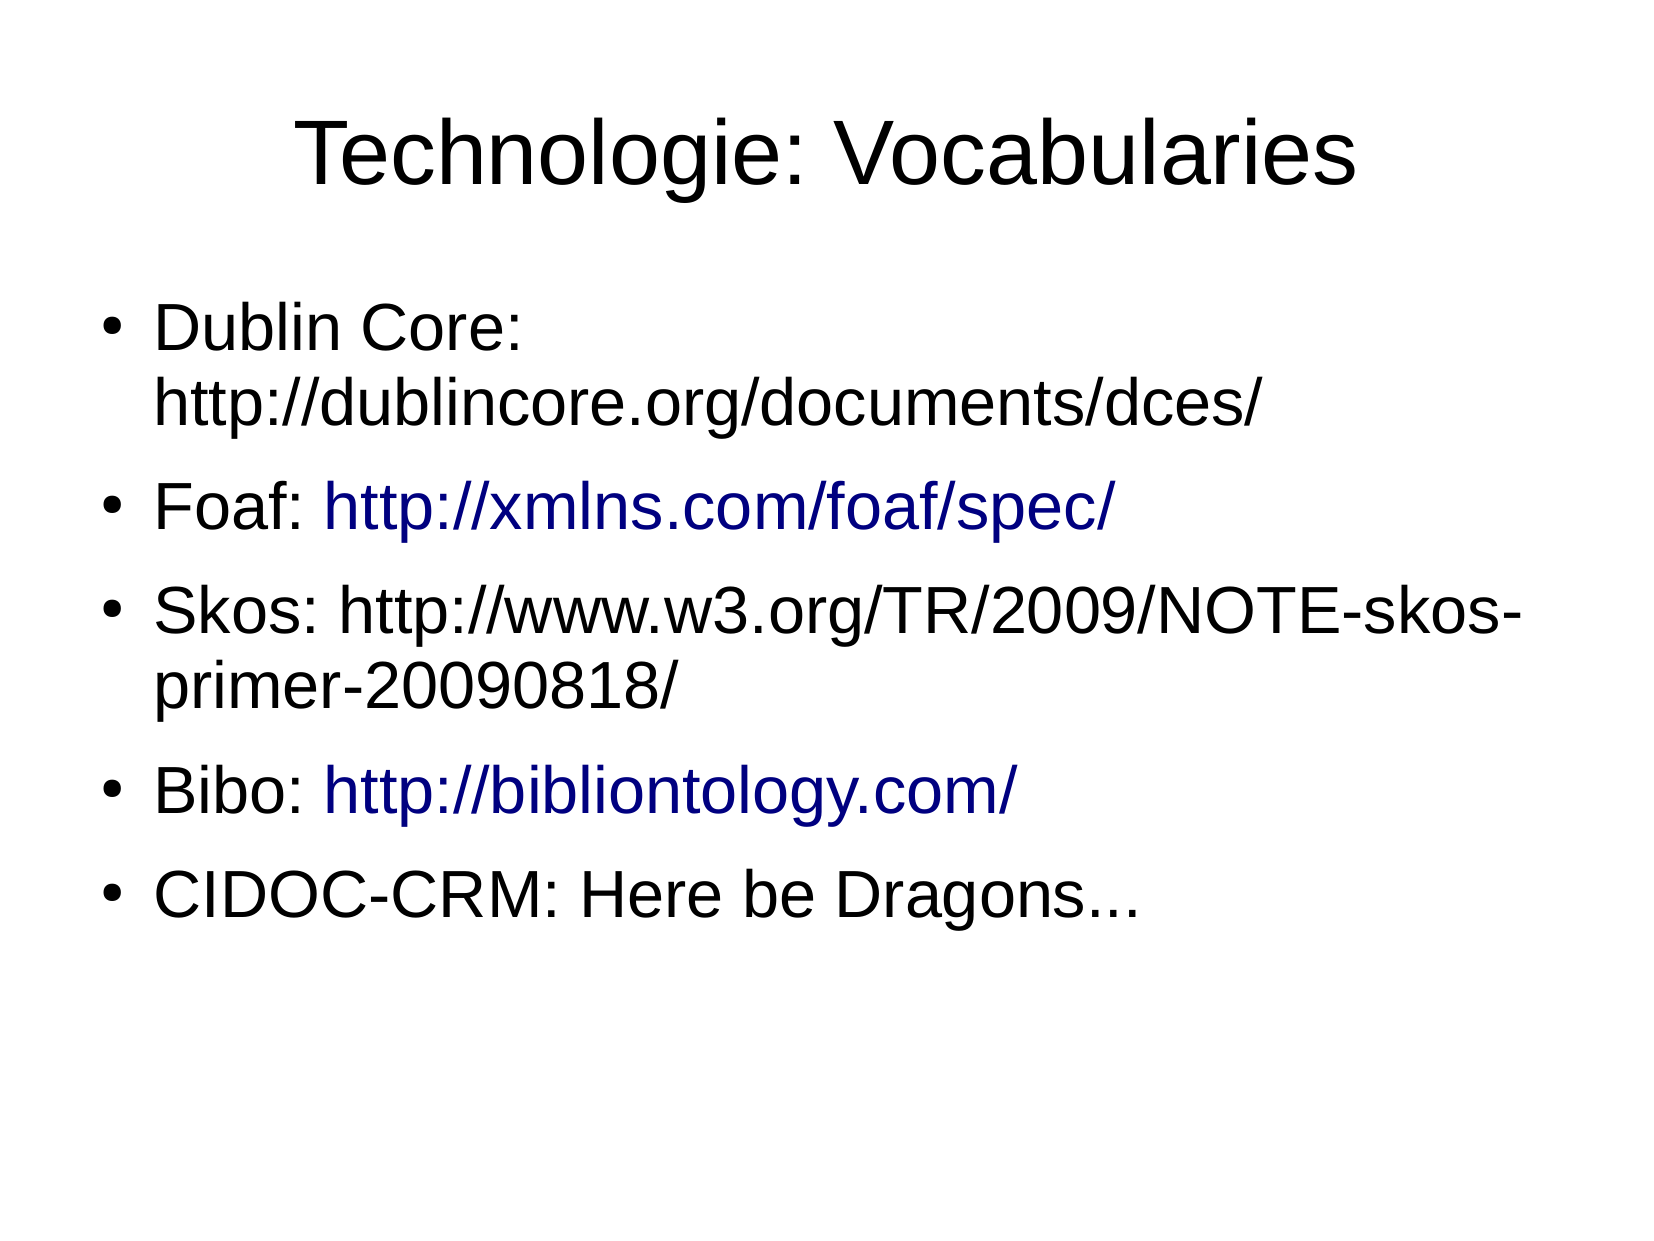

# Technologie: Vocabularies
Dublin Core: http://dublincore.org/documents/dces/
Foaf: http://xmlns.com/foaf/spec/
Skos: http://www.w3.org/TR/2009/NOTE-skos-primer-20090818/
Bibo: http://bibliontology.com/
CIDOC-CRM: Here be Dragons...